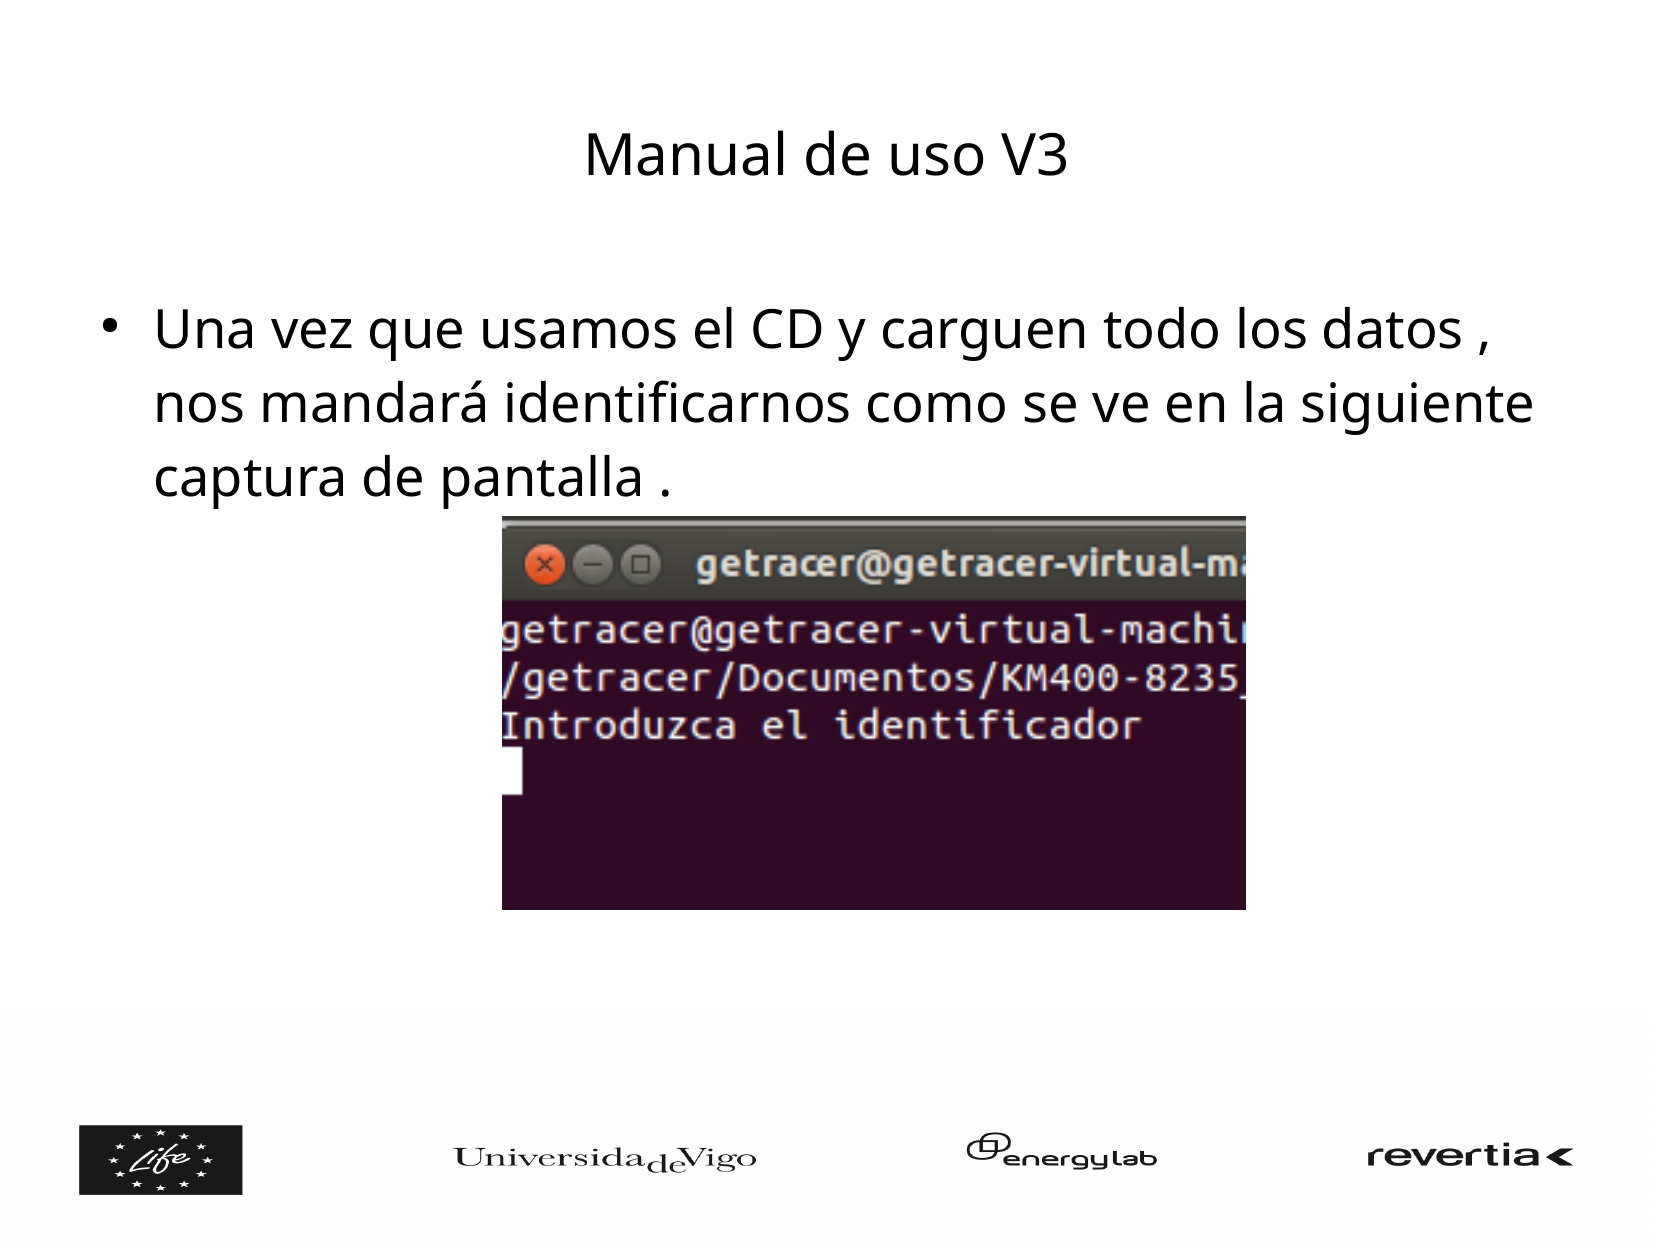

# Manual de uso V3
Una vez que usamos el CD y carguen todo los datos , nos mandará identificarnos como se ve en la siguiente captura de pantalla .